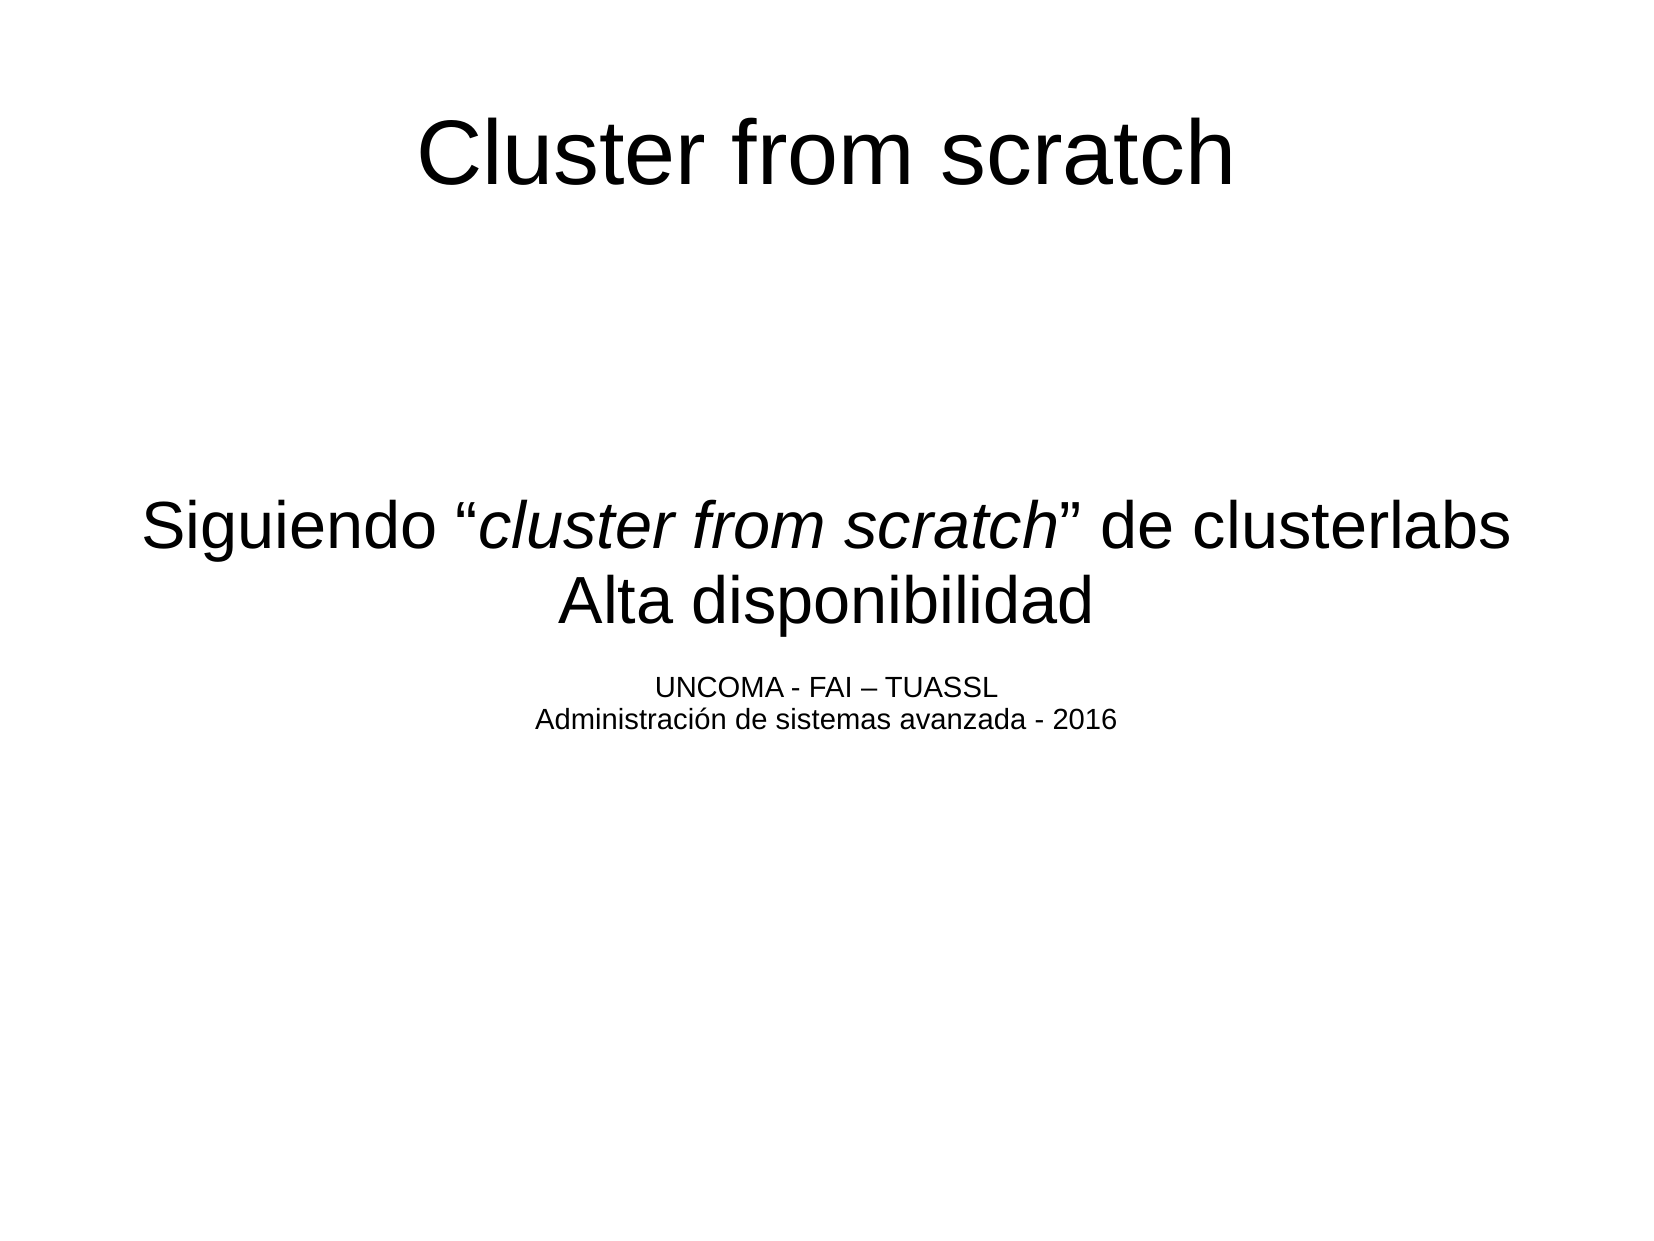

# Cluster from scratch
Siguiendo “cluster from scratch” de clusterlabs
Alta disponibilidad
UNCOMA - FAI – TUASSL
Administración de sistemas avanzada - 2016